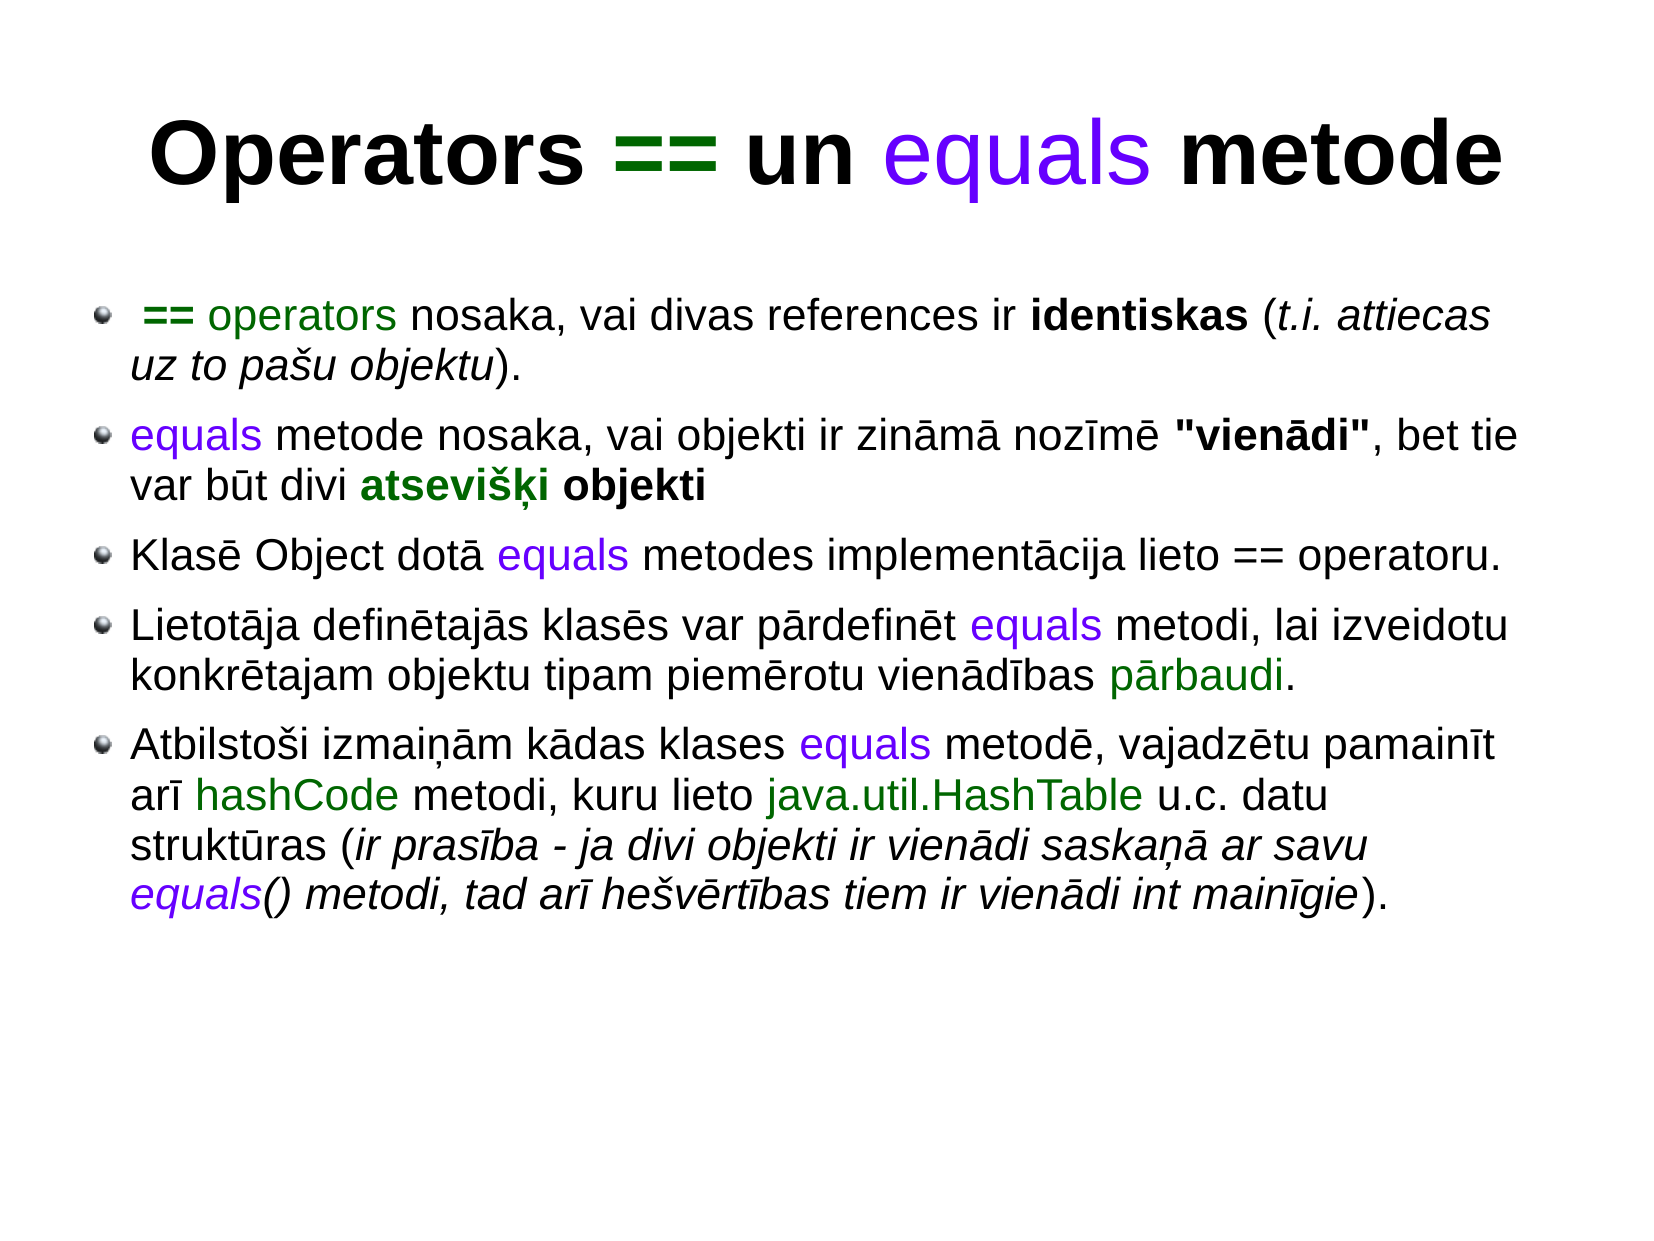

# Operators == un equals metode
 == operators nosaka, vai divas references ir identiskas (t.i. attiecas uz to pašu objektu).
equals metode nosaka, vai objekti ir zināmā nozīmē "vienādi", bet tie var būt divi atsevišķi objekti
Klasē Object dotā equals metodes implementācija lieto == operatoru.
Lietotāja definētajās klasēs var pārdefinēt equals metodi, lai izveidotu konkrētajam objektu tipam piemērotu vienādības pārbaudi.
Atbilstoši izmaiņām kādas klases equals metodē, vajadzētu pamainīt arī hashCode metodi, kuru lieto java.util.HashTable u.c. datu struktūras (ir prasība - ja divi objekti ir vienādi saskaņā ar savu equals() metodi, tad arī hešvērtības tiem ir vienādi int mainīgie).